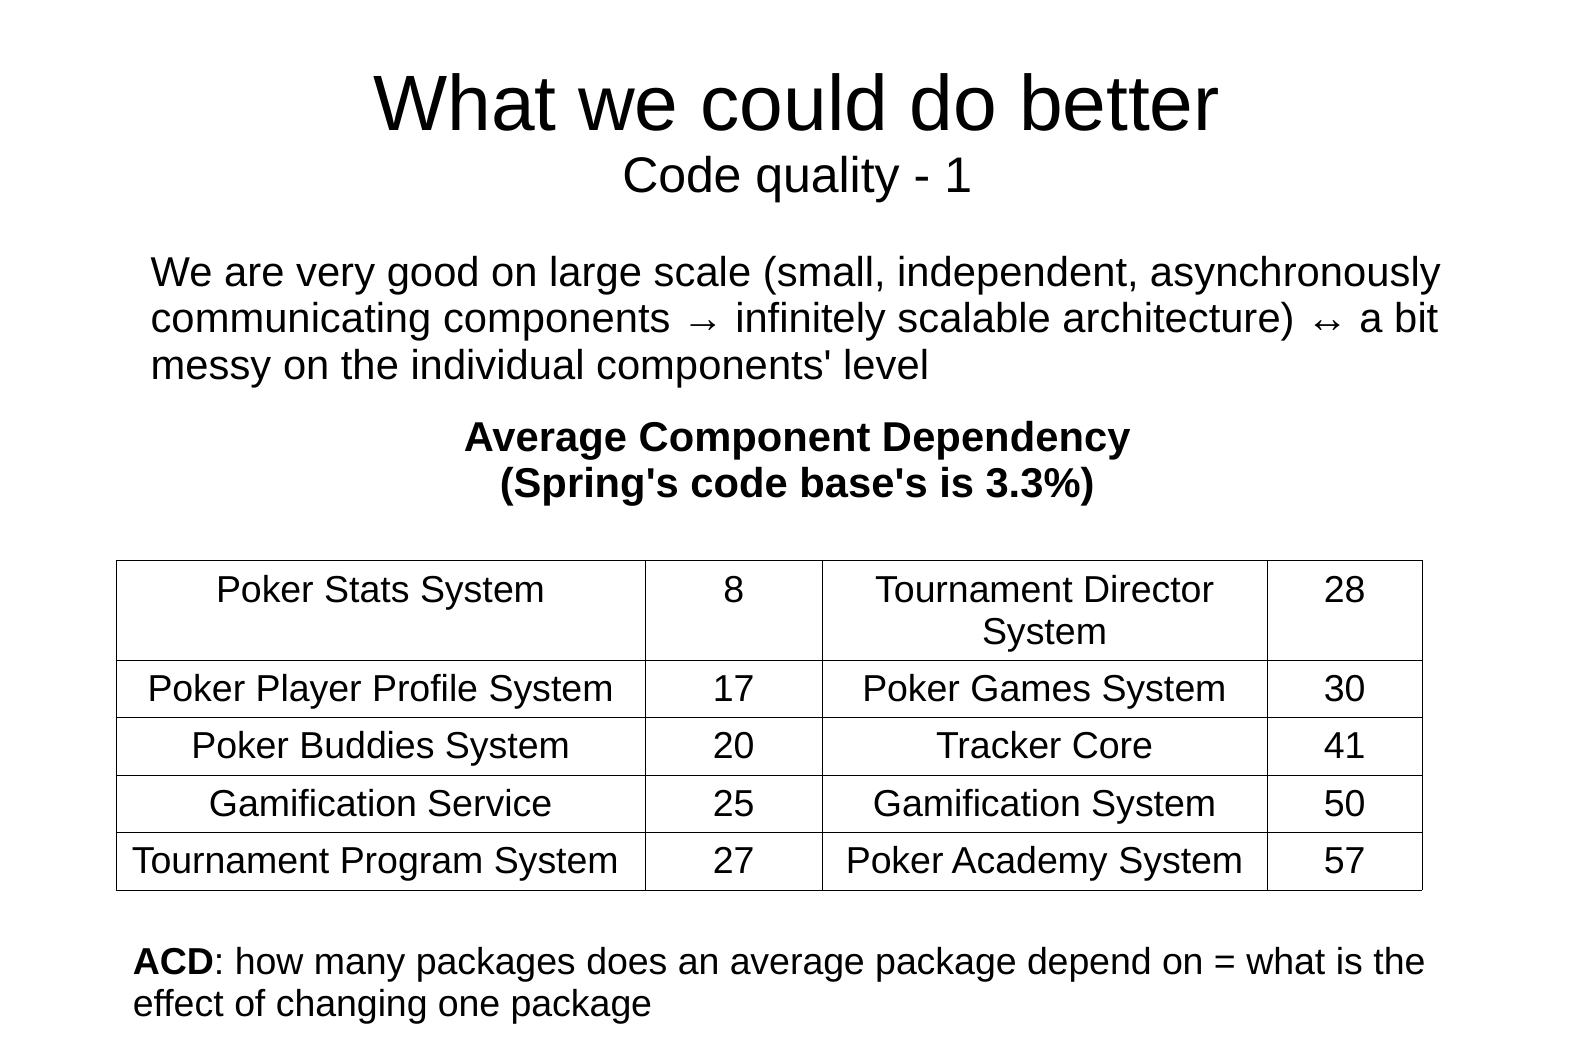

# What we could do better Code quality - 1
We are very good on large scale (small, independent, asynchronously communicating components → infinitely scalable architecture) ↔ a bit messy on the individual components' level
Average Component Dependency
(Spring's code base's is 3.3%)
| Poker Stats System | 8 | Tournament Director System | 28 |
| --- | --- | --- | --- |
| Poker Player Profile System | 17 | Poker Games System | 30 |
| Poker Buddies System | 20 | Tracker Core | 41 |
| Gamification Service | 25 | Gamification System | 50 |
| Tournament Program System | 27 | Poker Academy System | 57 |
ACD: how many packages does an average package depend on = what is the effect of changing one package